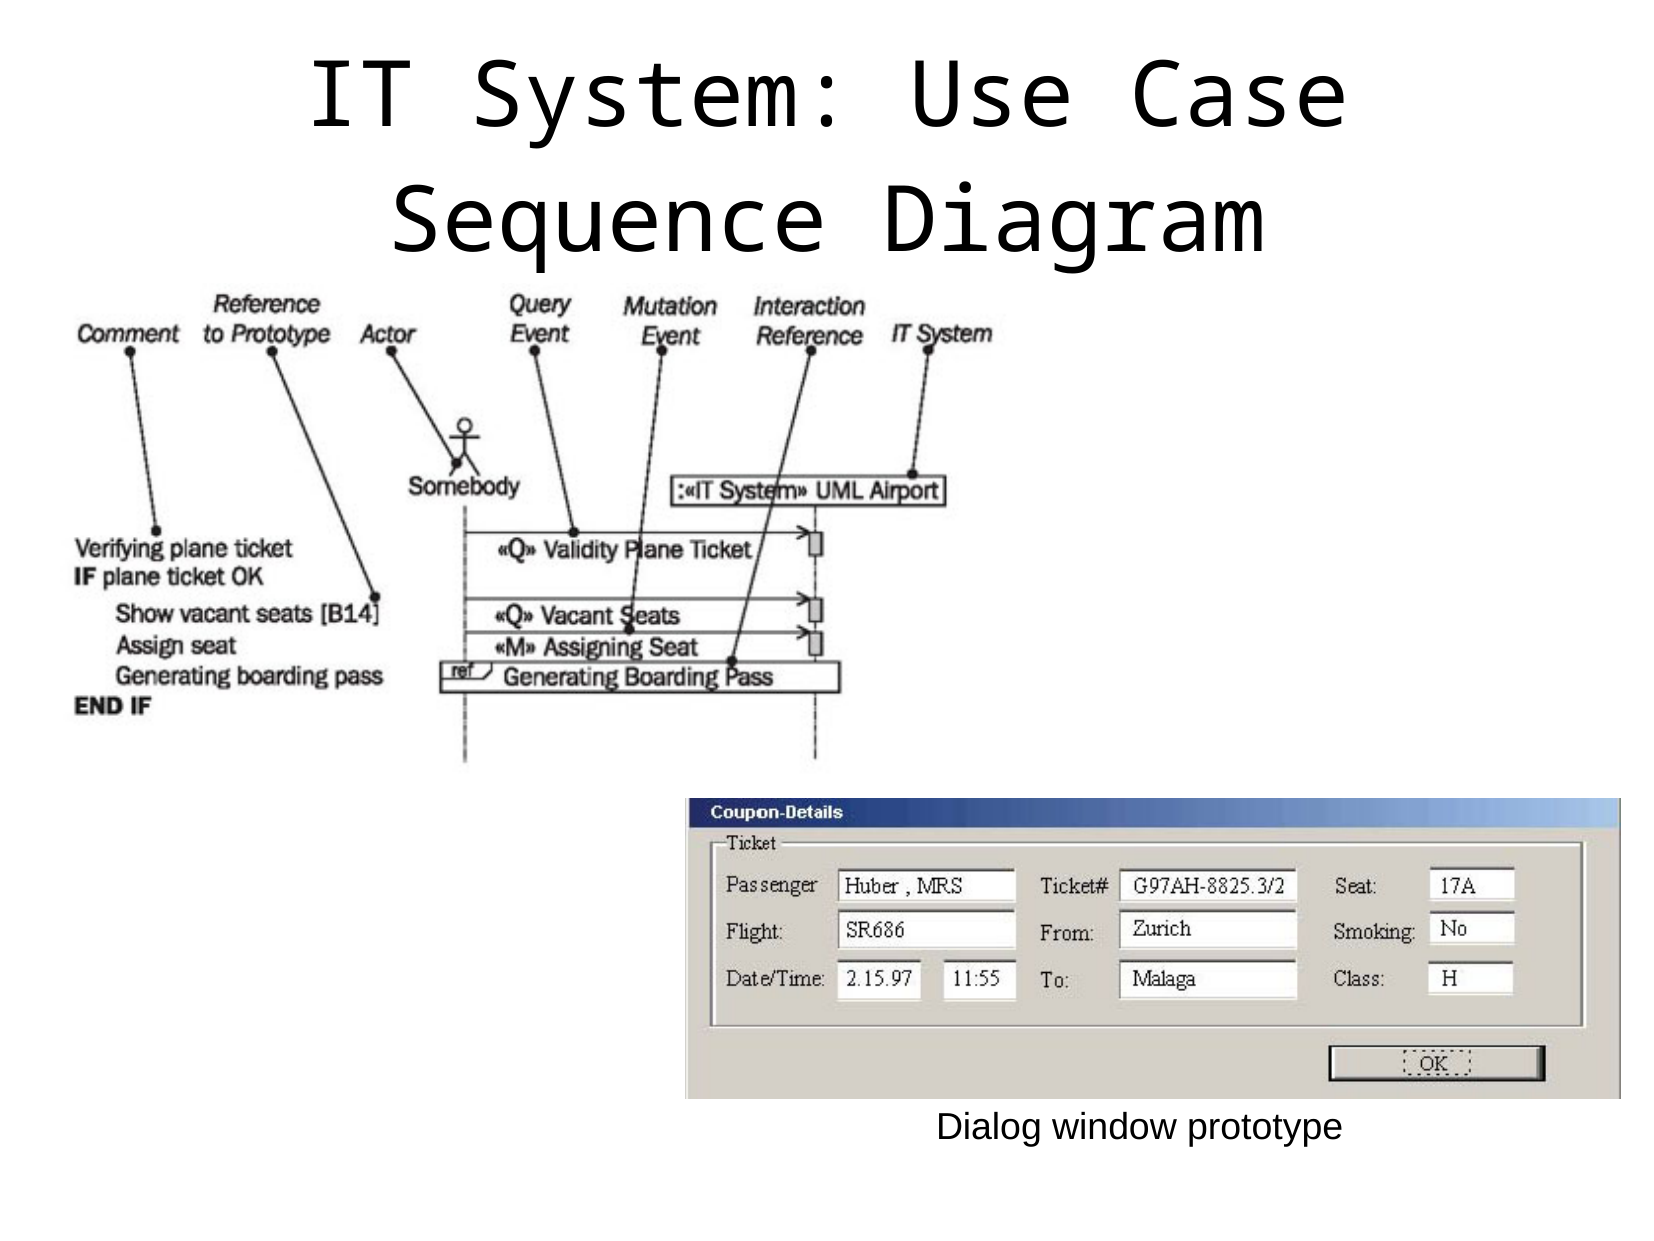

# IT System: Use Case Sequence Diagram
Dialog window prototype